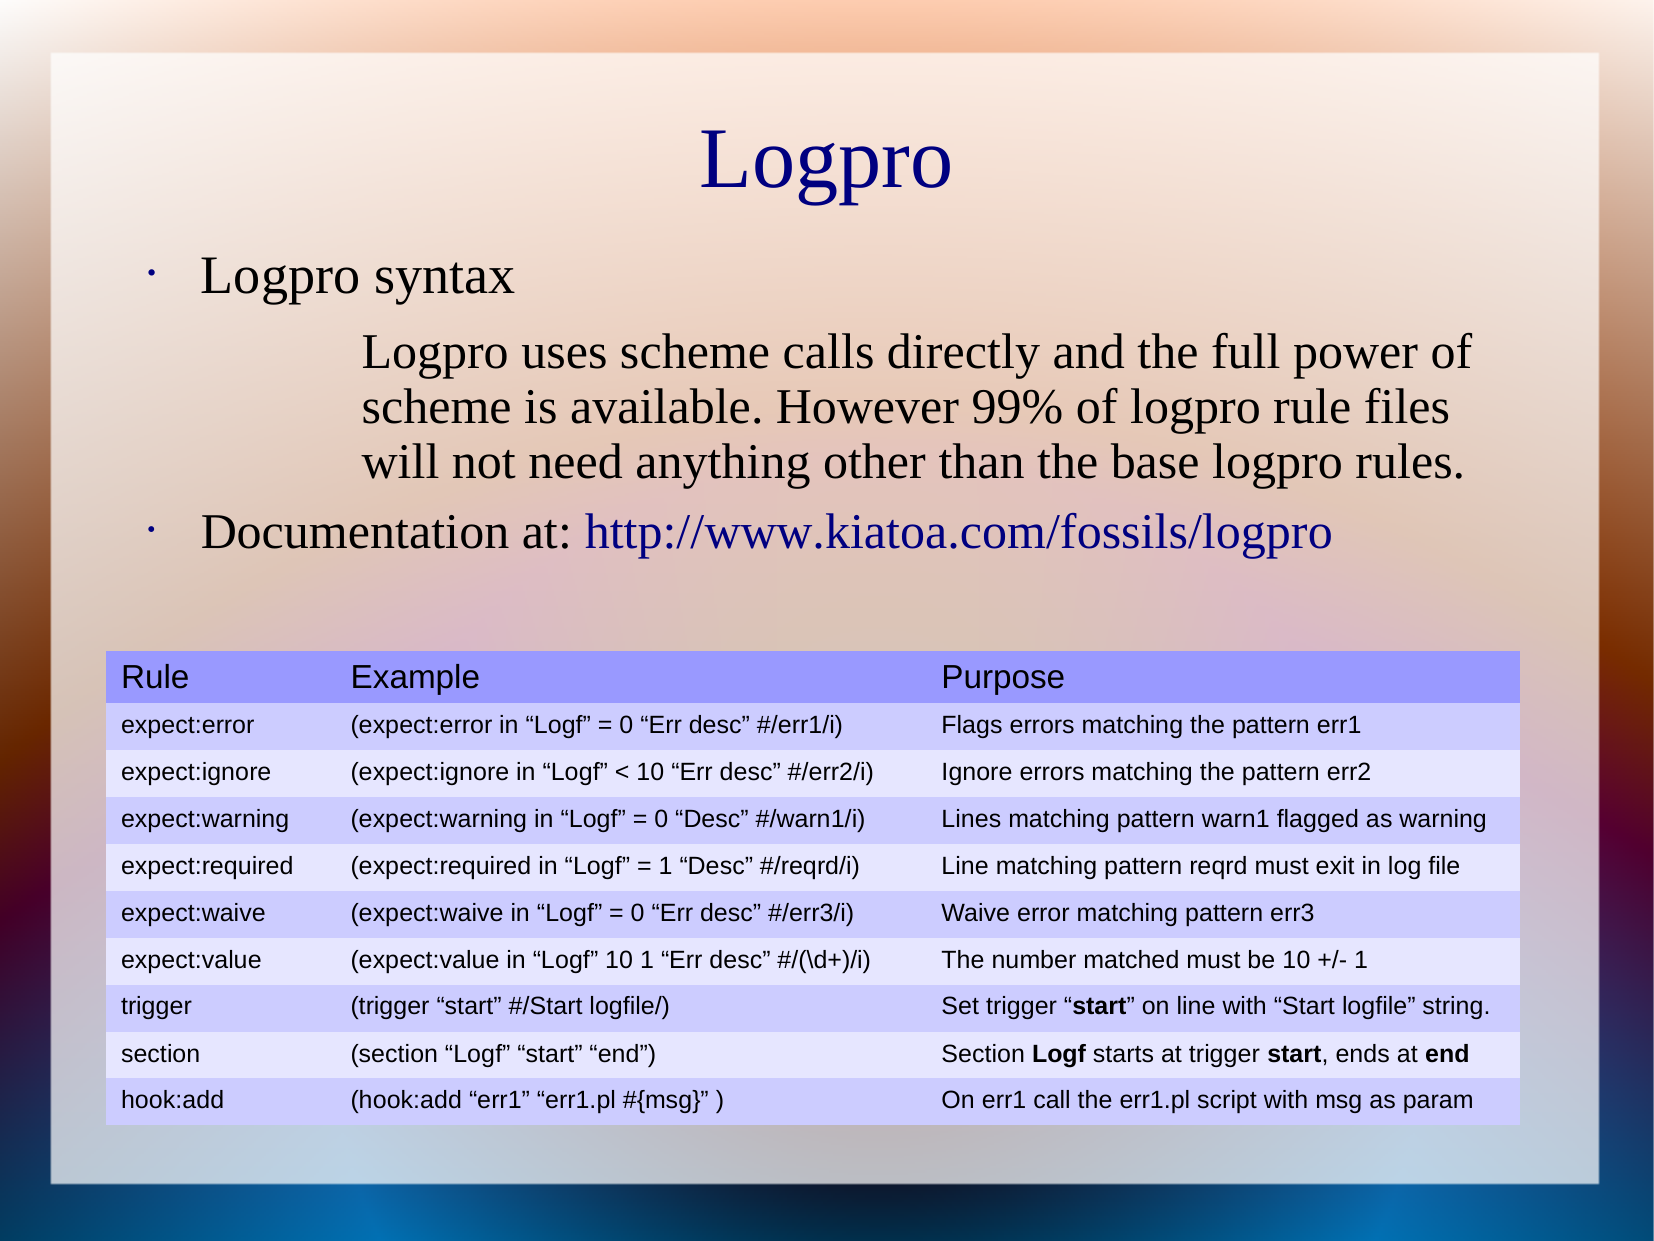

# Logpro
Logpro syntax
Logpro uses scheme calls directly and the full power of scheme is available. However 99% of logpro rule files will not need anything other than the base logpro rules.
Documentation at: http://www.kiatoa.com/fossils/logpro
| Rule | Example | Purpose |
| --- | --- | --- |
| expect:error | (expect:error in “Logf” = 0 “Err desc” #/err1/i) | Flags errors matching the pattern err1 |
| expect:ignore | (expect:ignore in “Logf” < 10 “Err desc” #/err2/i) | Ignore errors matching the pattern err2 |
| expect:warning | (expect:warning in “Logf” = 0 “Desc” #/warn1/i) | Lines matching pattern warn1 flagged as warning |
| expect:required | (expect:required in “Logf” = 1 “Desc” #/reqrd/i) | Line matching pattern reqrd must exit in log file |
| expect:waive | (expect:waive in “Logf” = 0 “Err desc” #/err3/i) | Waive error matching pattern err3 |
| expect:value | (expect:value in “Logf” 10 1 “Err desc” #/(\d+)/i) | The number matched must be 10 +/- 1 |
| trigger | (trigger “start” #/Start logfile/) | Set trigger “start” on line with “Start logfile” string. |
| section | (section “Logf” “start” “end”) | Section Logf starts at trigger start, ends at end |
| hook:add | (hook:add “err1” “err1.pl #{msg}” ) | On err1 call the err1.pl script with msg as param |